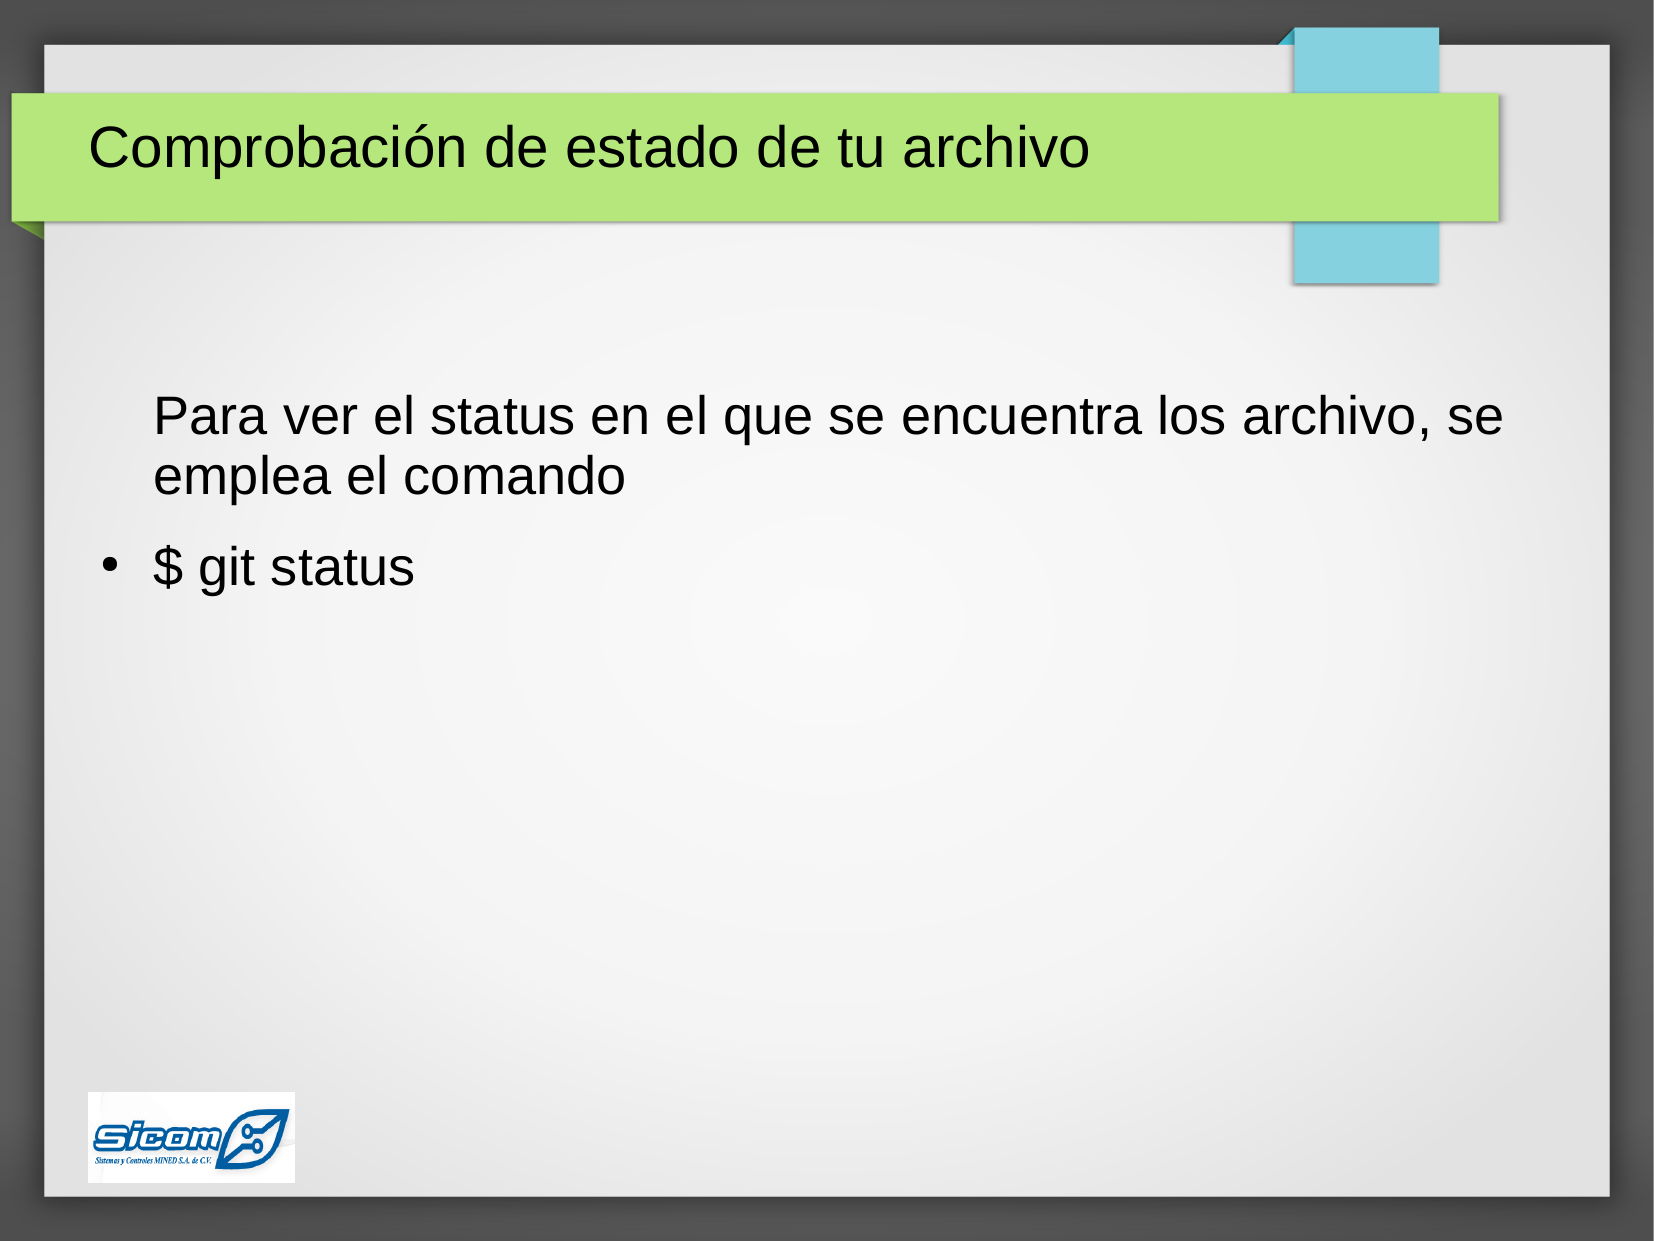

# Comprobación de estado de tu archivo
Para ver el status en el que se encuentra los archivo, se emplea el comando
$ git status